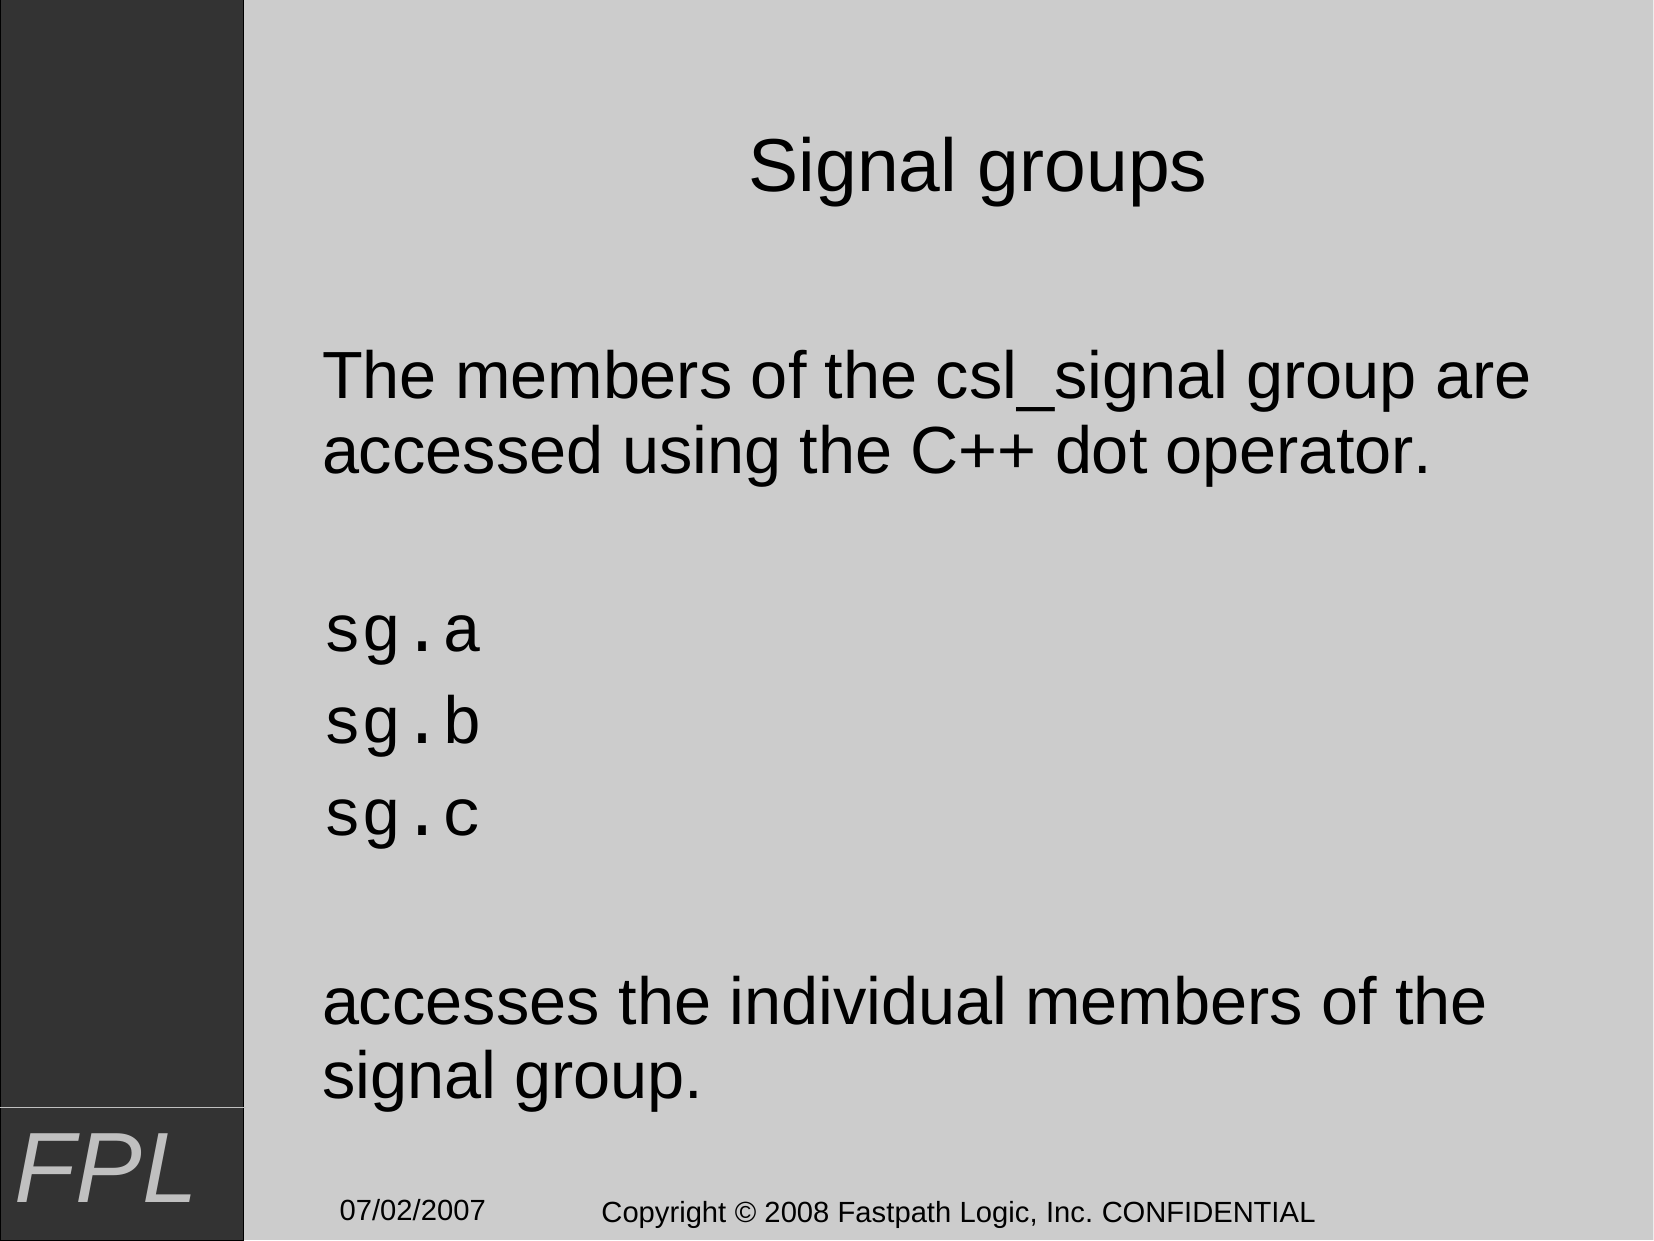

# Signal groups
The members of the csl_signal group are accessed using the C++ dot operator.
sg.a
sg.b
sg.c
accesses the individual members of the signal group.
07/02/2007
© 2007 FASTPATH LOGIC INC.